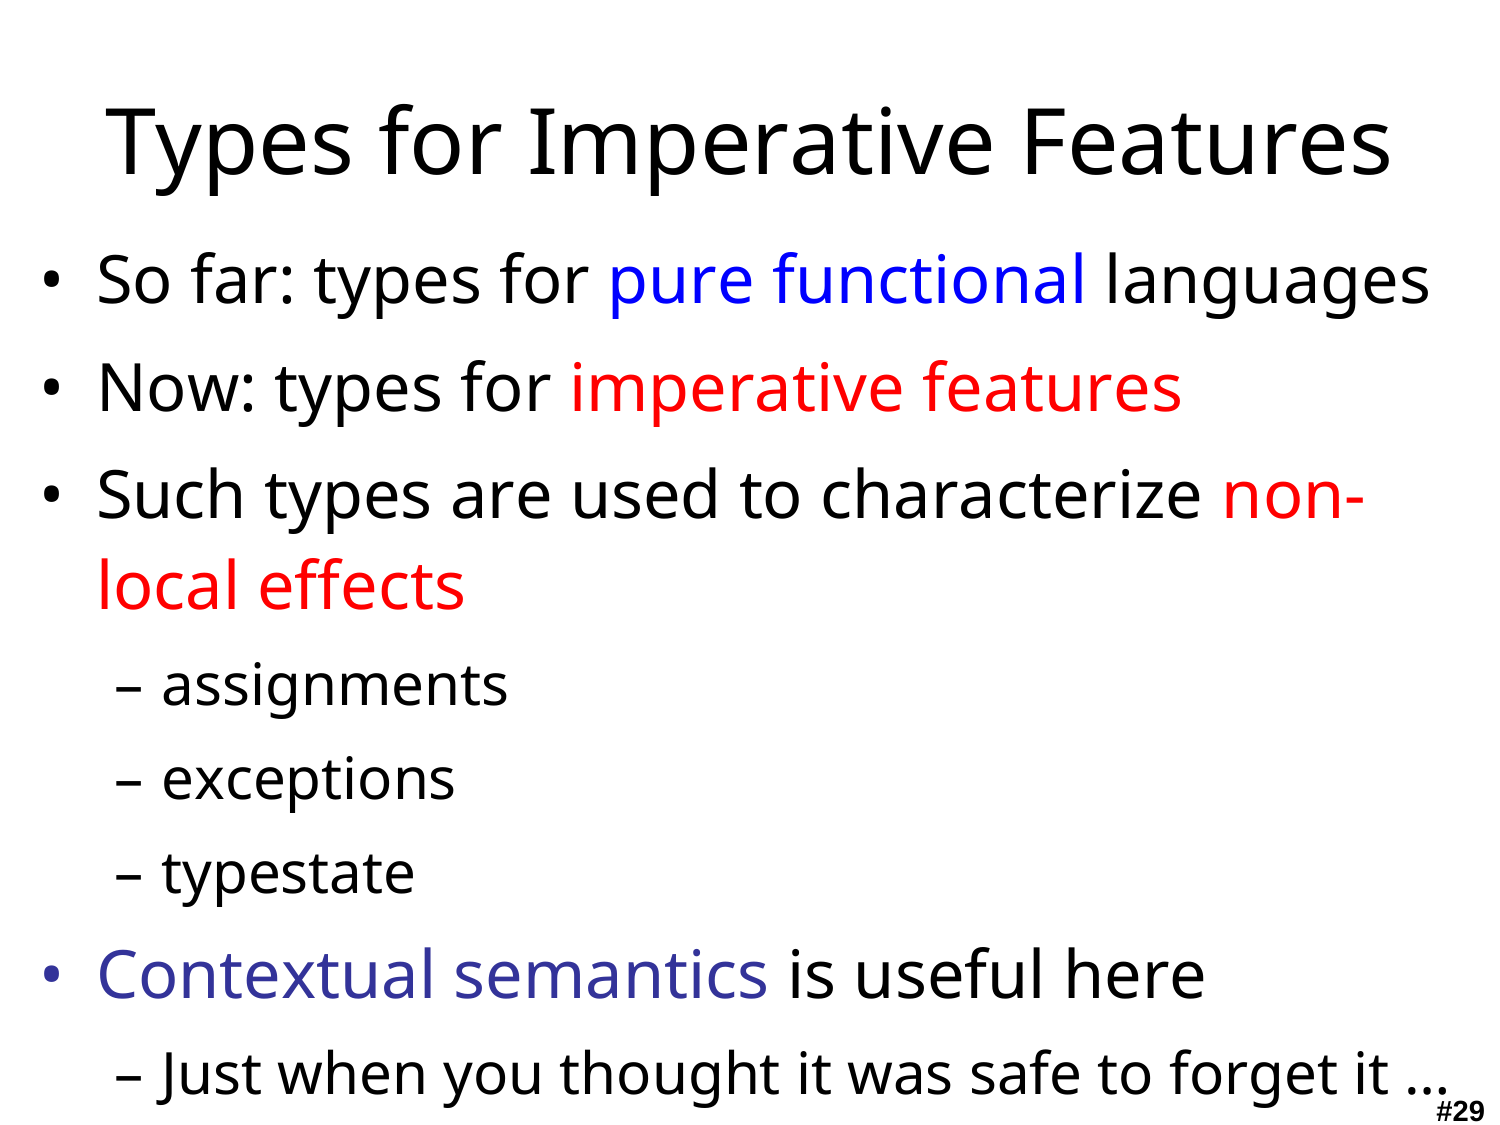

# Types for Imperative Features
So far: types for pure functional languages
Now: types for imperative features
Such types are used to characterize non-local effects
assignments
exceptions
typestate
Contextual semantics is useful here
Just when you thought it was safe to forget it …
29